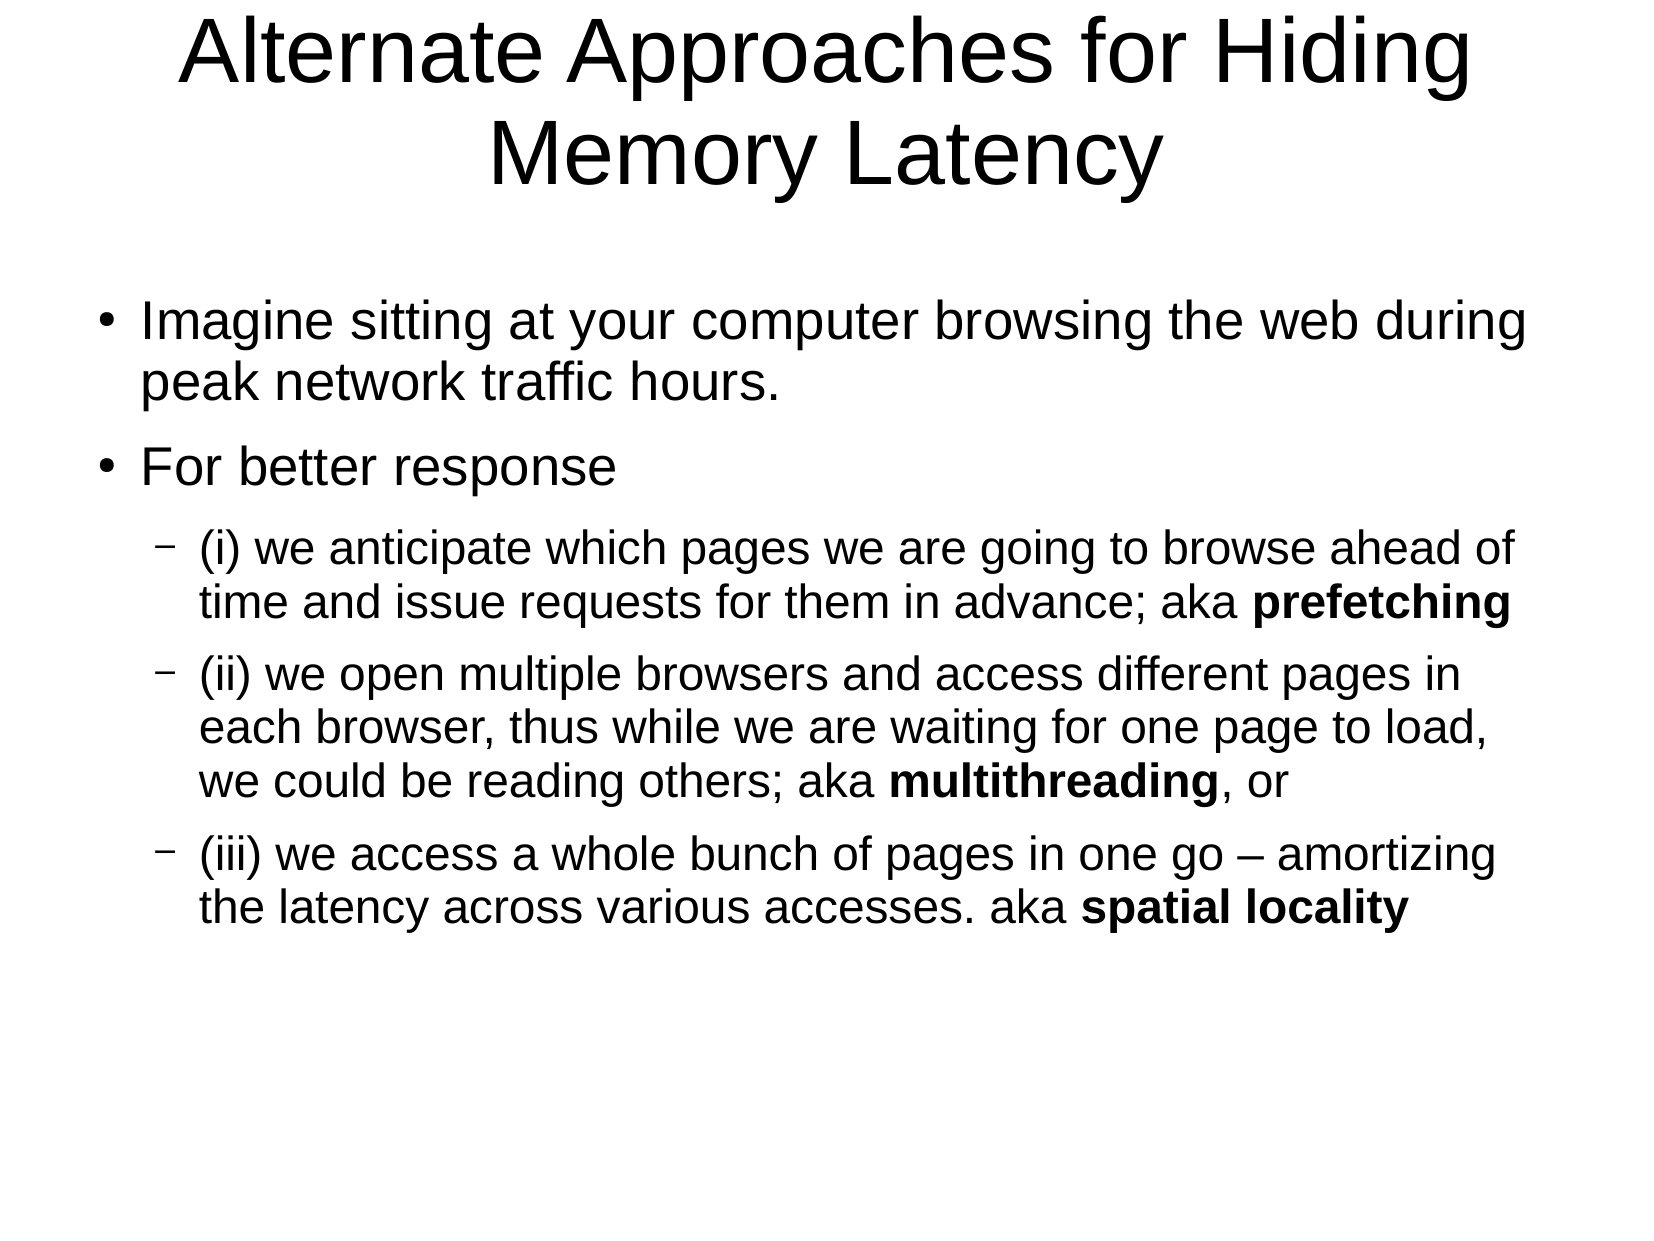

# Alternate Approaches for Hiding Memory Latency
Imagine sitting at your computer browsing the web during peak network traffic hours.
For better response
(i) we anticipate which pages we are going to browse ahead of time and issue requests for them in advance; aka prefetching
(ii) we open multiple browsers and access different pages in each browser, thus while we are waiting for one page to load, we could be reading others; aka multithreading, or
(iii) we access a whole bunch of pages in one go – amortizing the latency across various accesses. aka spatial locality